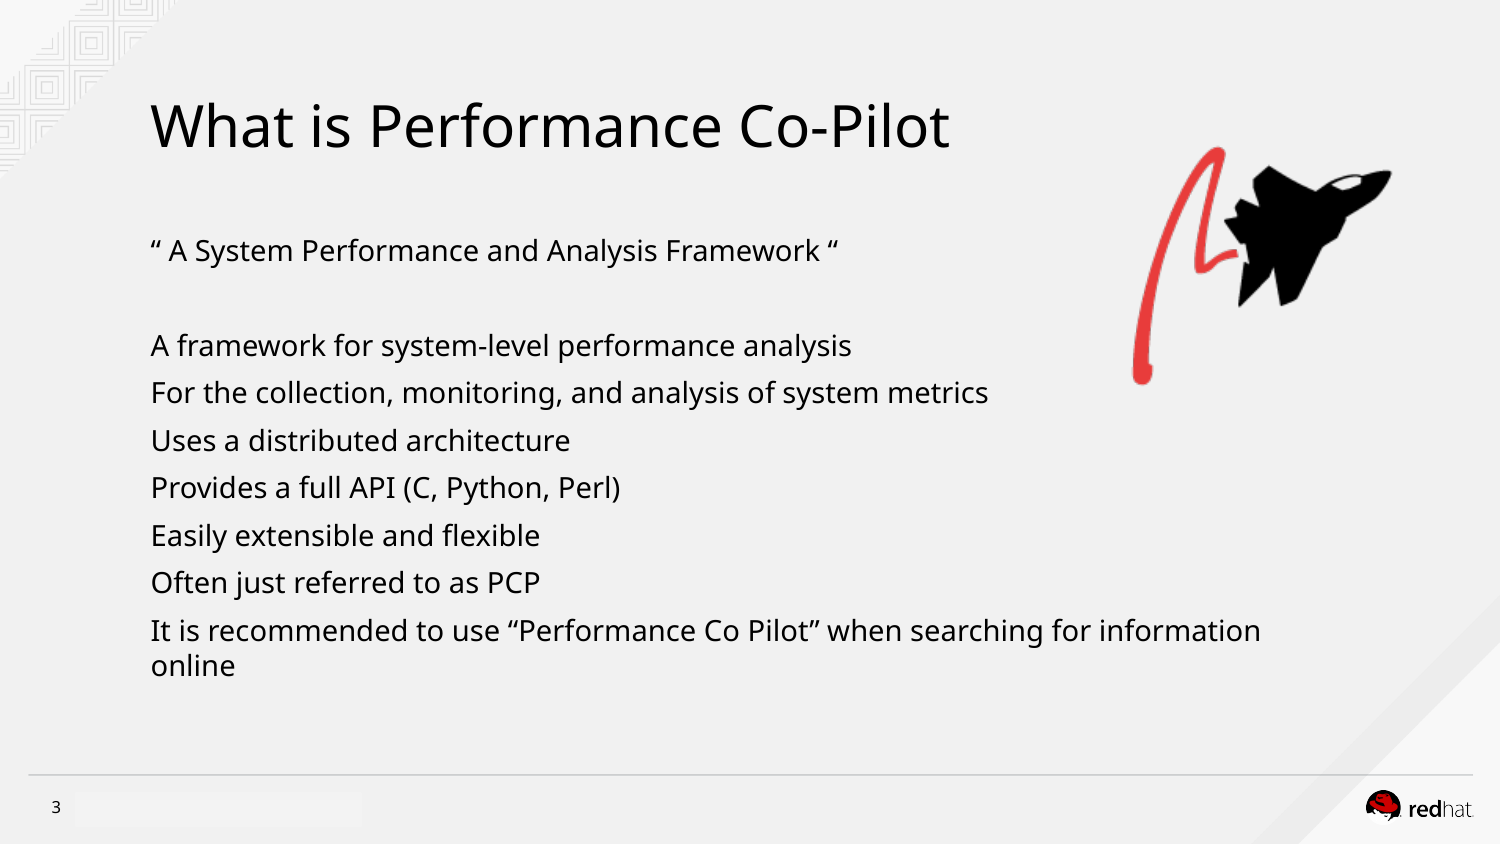

# What is Performance Co-Pilot
“ A System Performance and Analysis Framework “
A framework for system-level performance analysis
For the collection, monitoring, and analysis of system metrics
Uses a distributed architecture
Provides a full API (C, Python, Perl)
Easily extensible and flexible
Often just referred to as PCP
It is recommended to use “Performance Co Pilot” when searching for information online